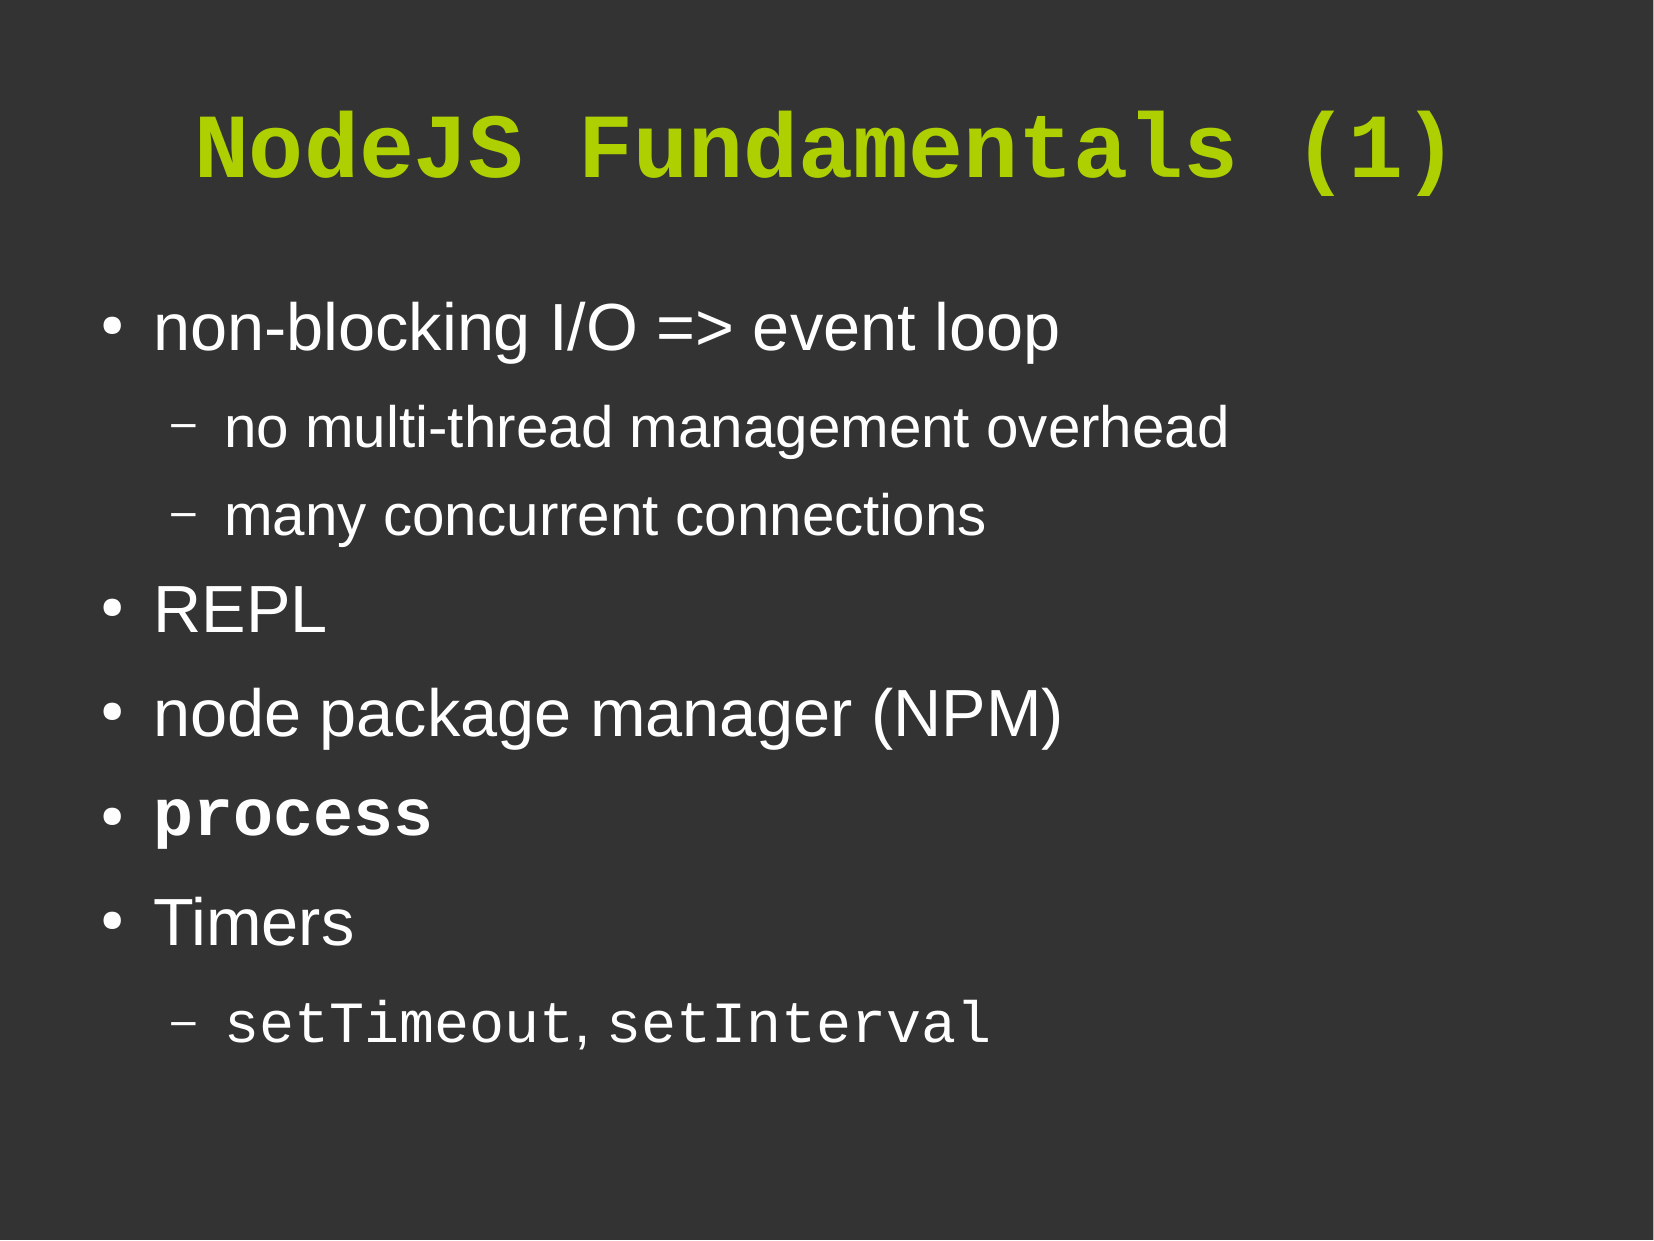

# NodeJS Fundamentals (1)
non-blocking I/O => event loop
no multi-thread management overhead
many concurrent connections
REPL
node package manager (NPM)
process
Timers
setTimeout, setInterval